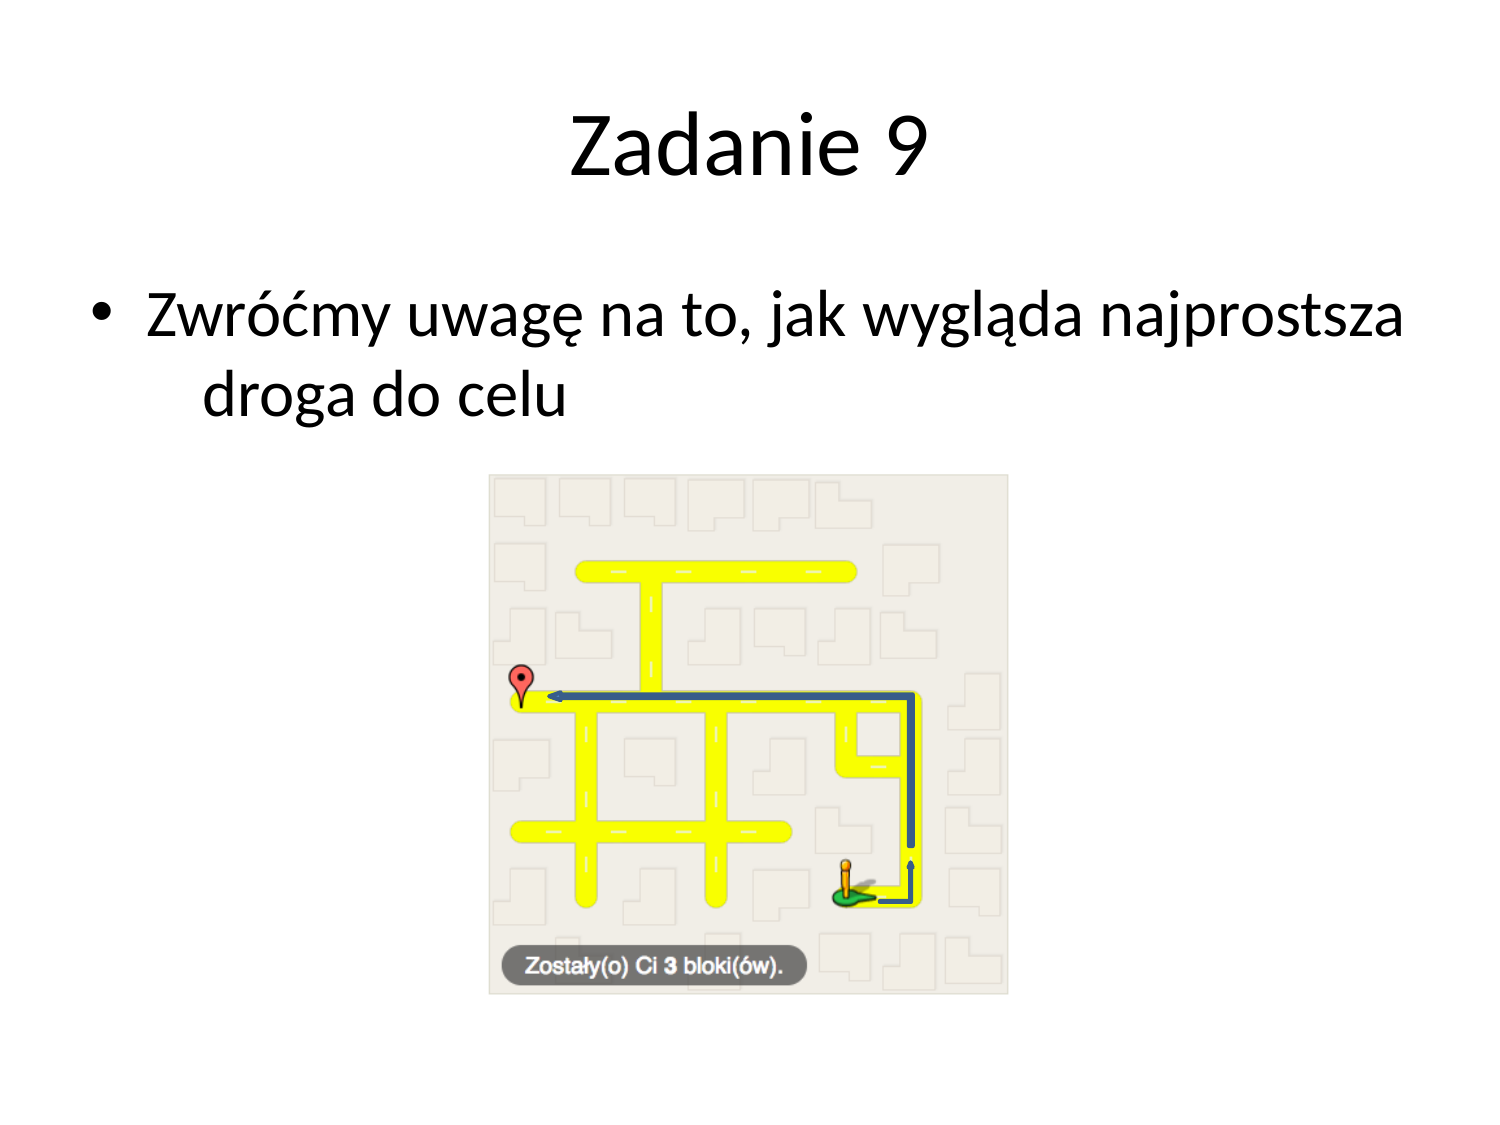

# Zadanie 9
Zwróćmy uwagę na to, jak wygląda najprostsza droga do celu